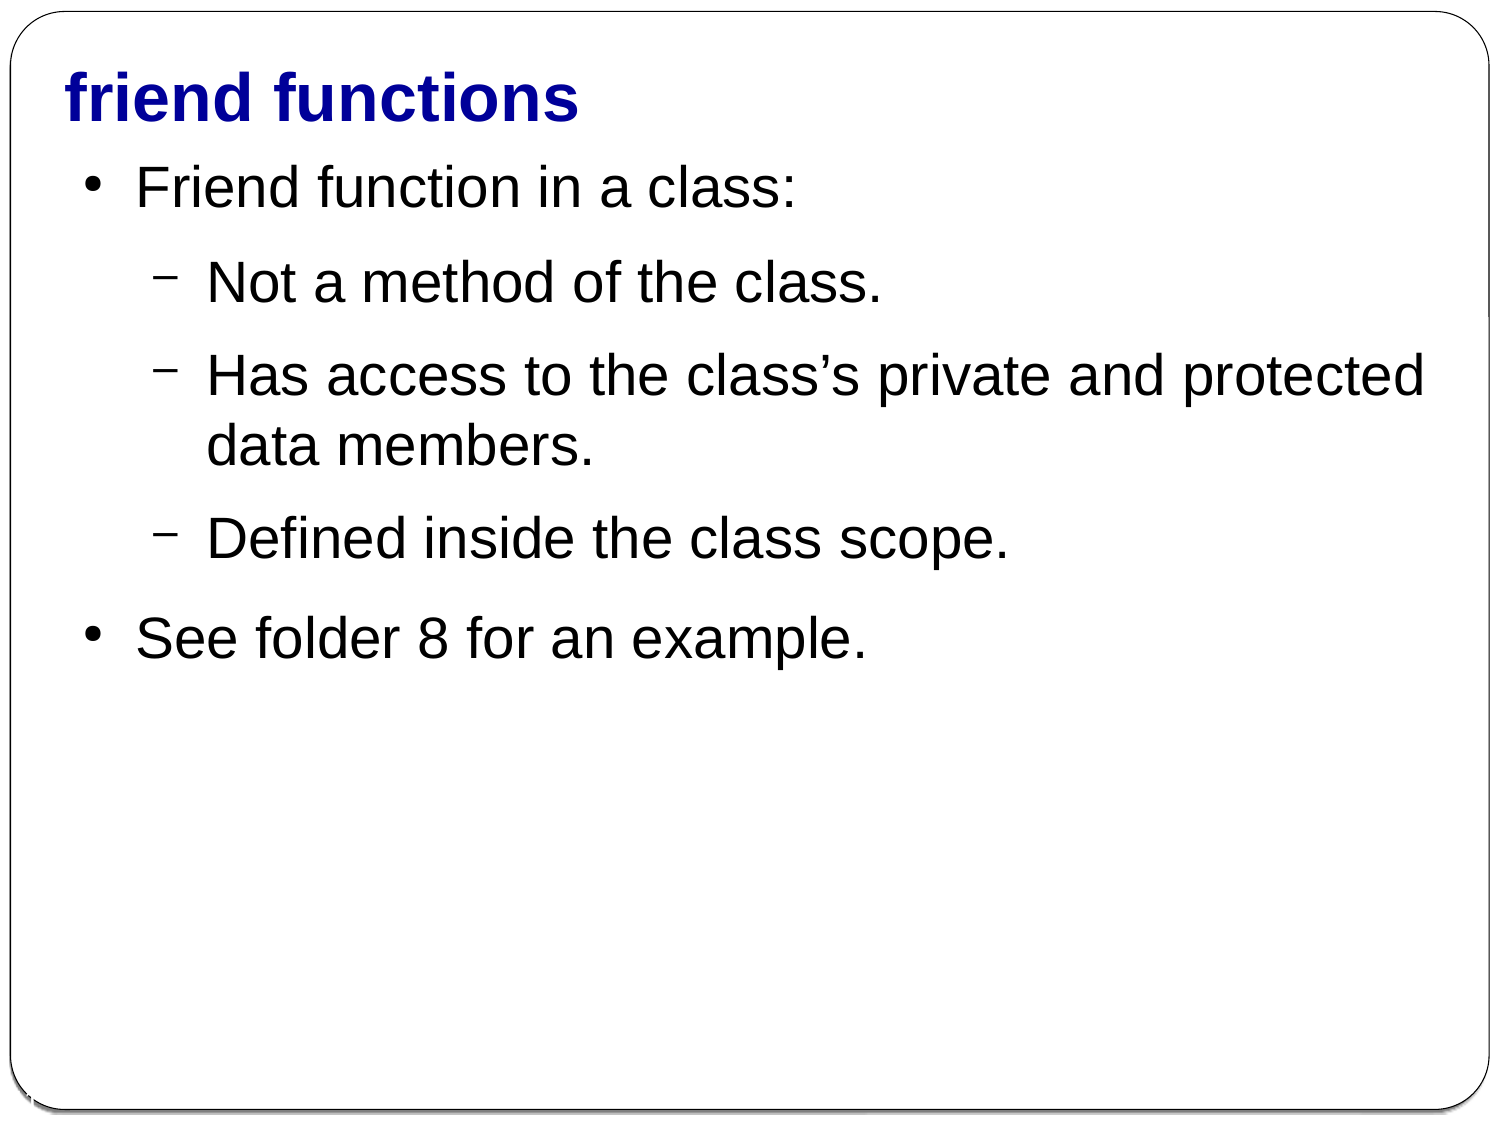

# friend functions
Friend function in a class:
Not a method of the class.
Has access to the class’s private and protected data members.
Defined inside the class scope.
See folder 8 for an example.